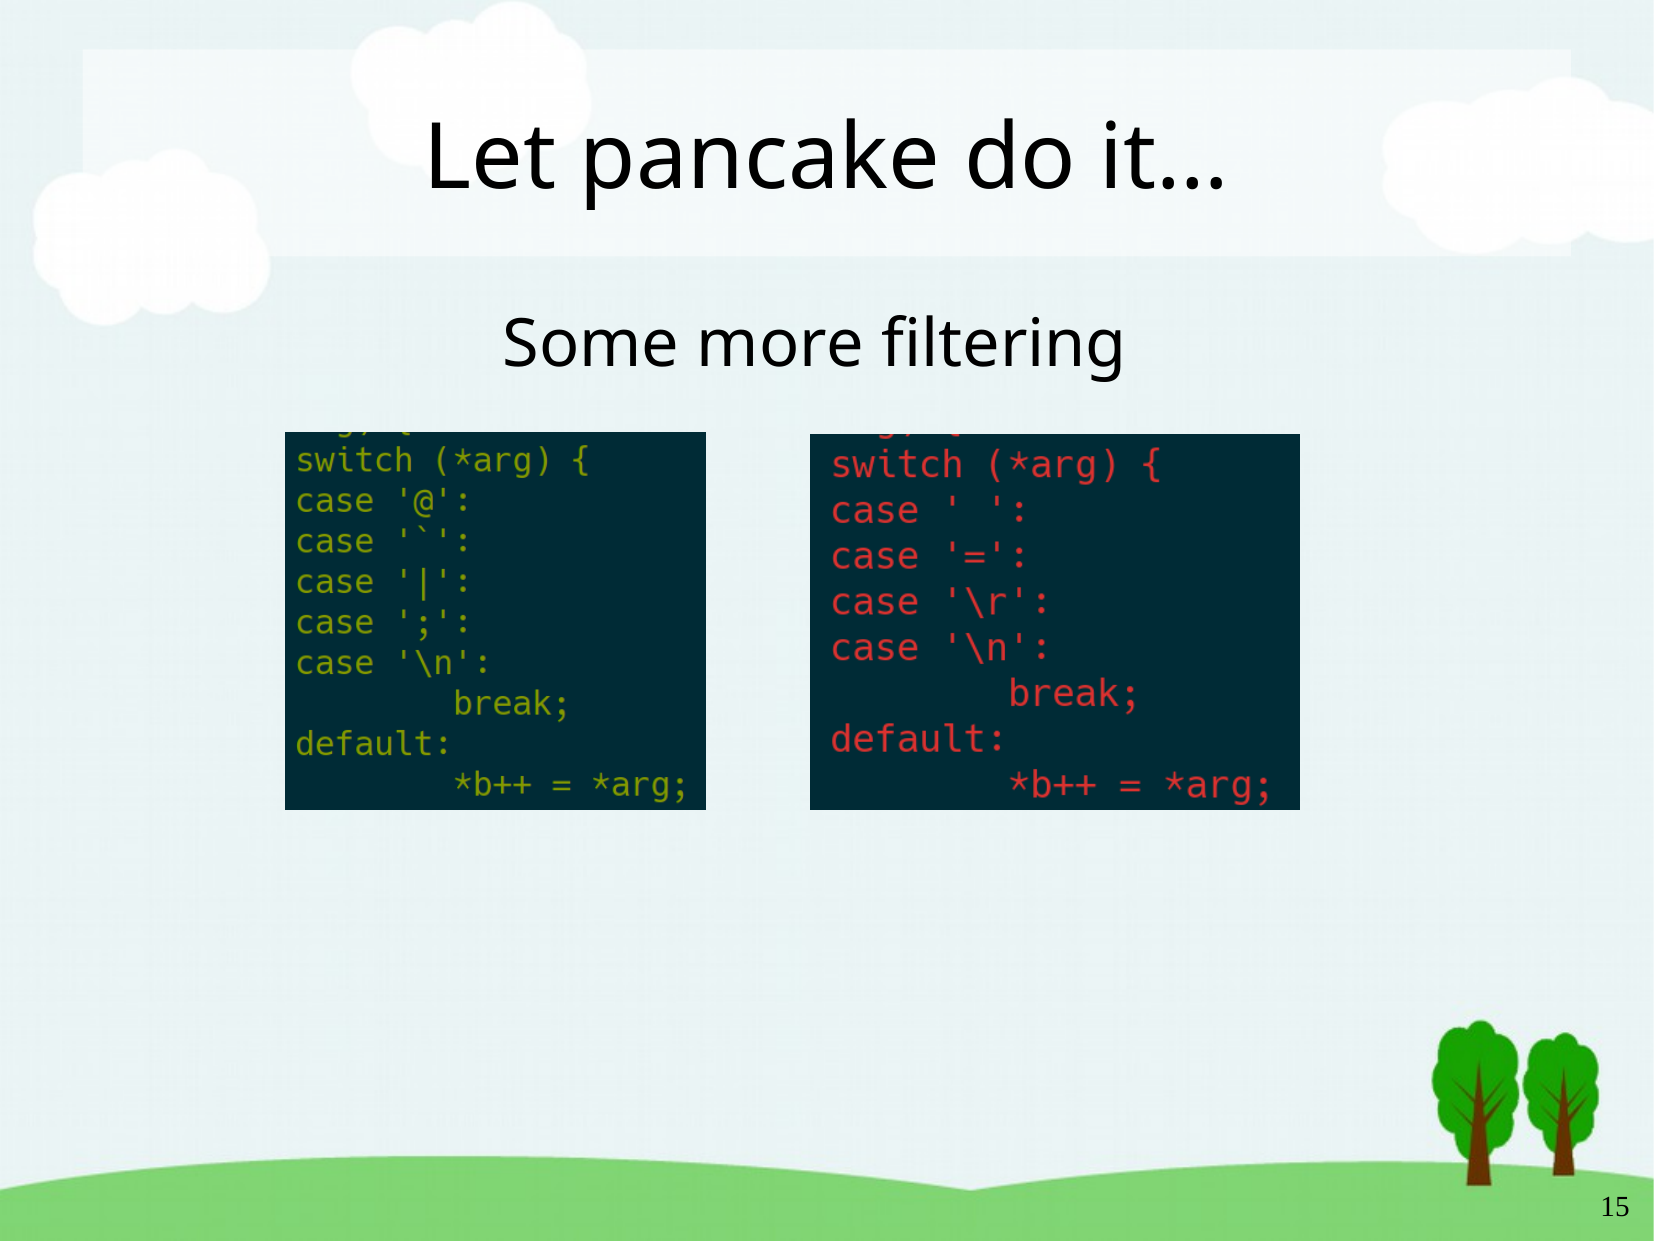

# Let pancake do it…
Some more filtering
15